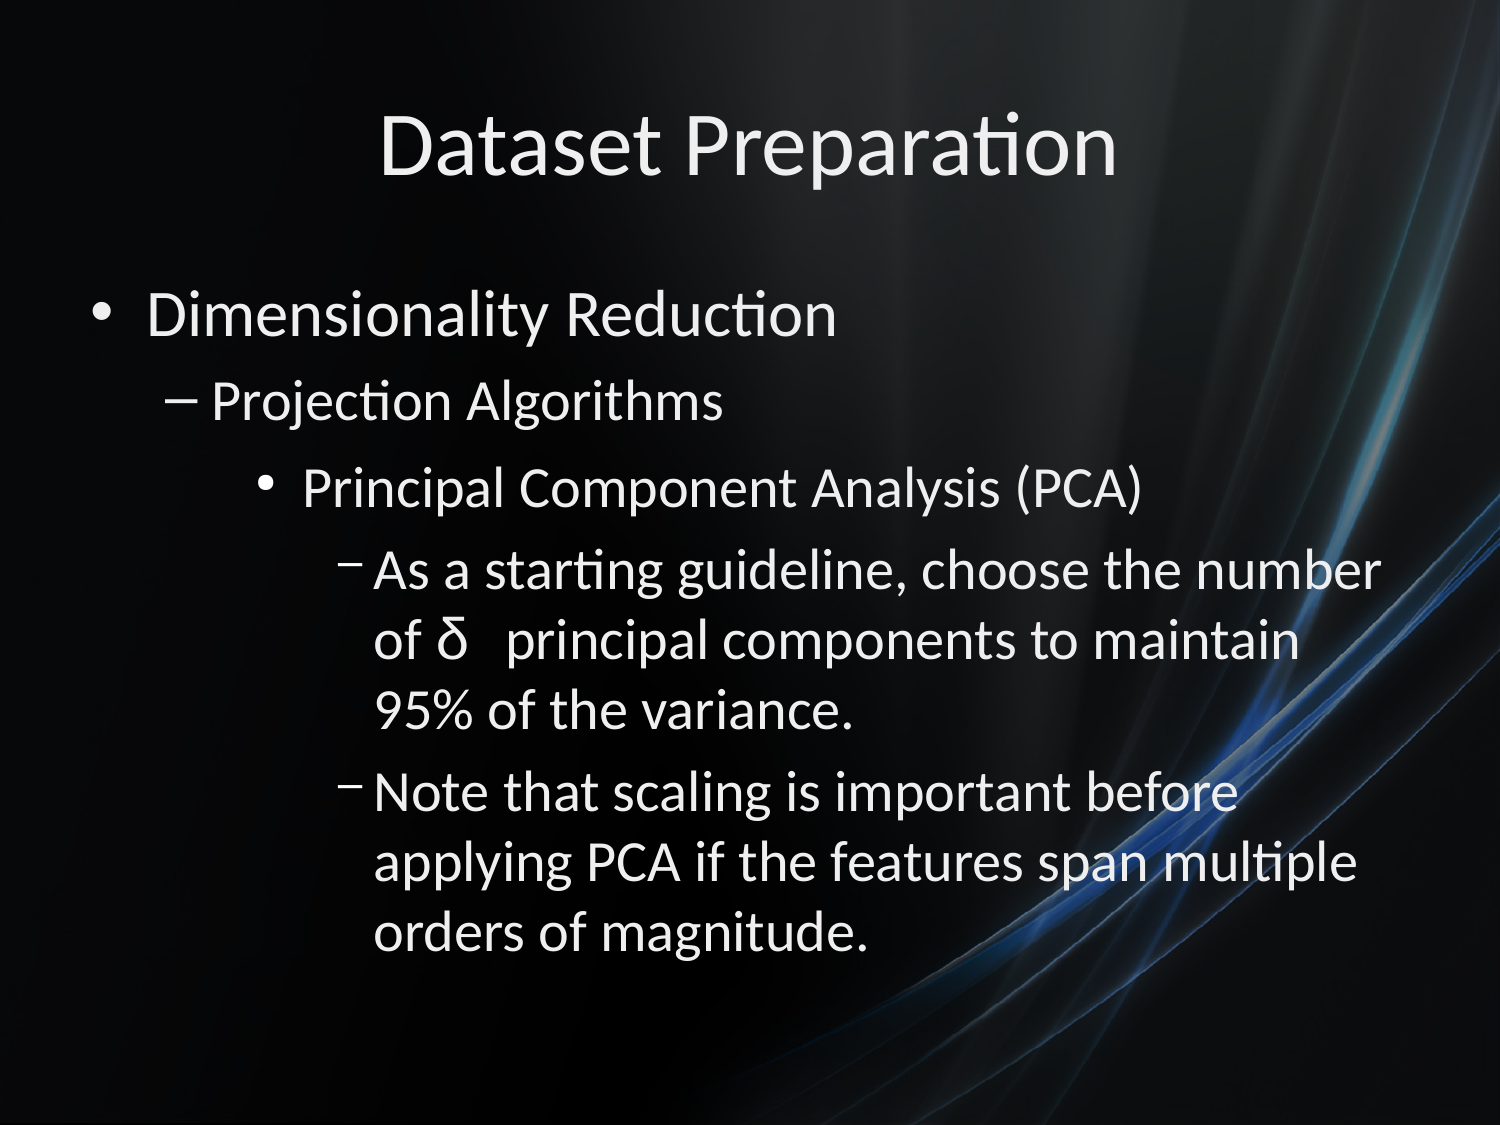

# Dataset Preparation
Dimensionality Reduction
Projection Algorithms
Principal Component Analysis (PCA)
As a starting guideline, choose the number of δ principal components to maintain 95% of the variance.
Note that scaling is important before applying PCA if the features span multiple orders of magnitude.